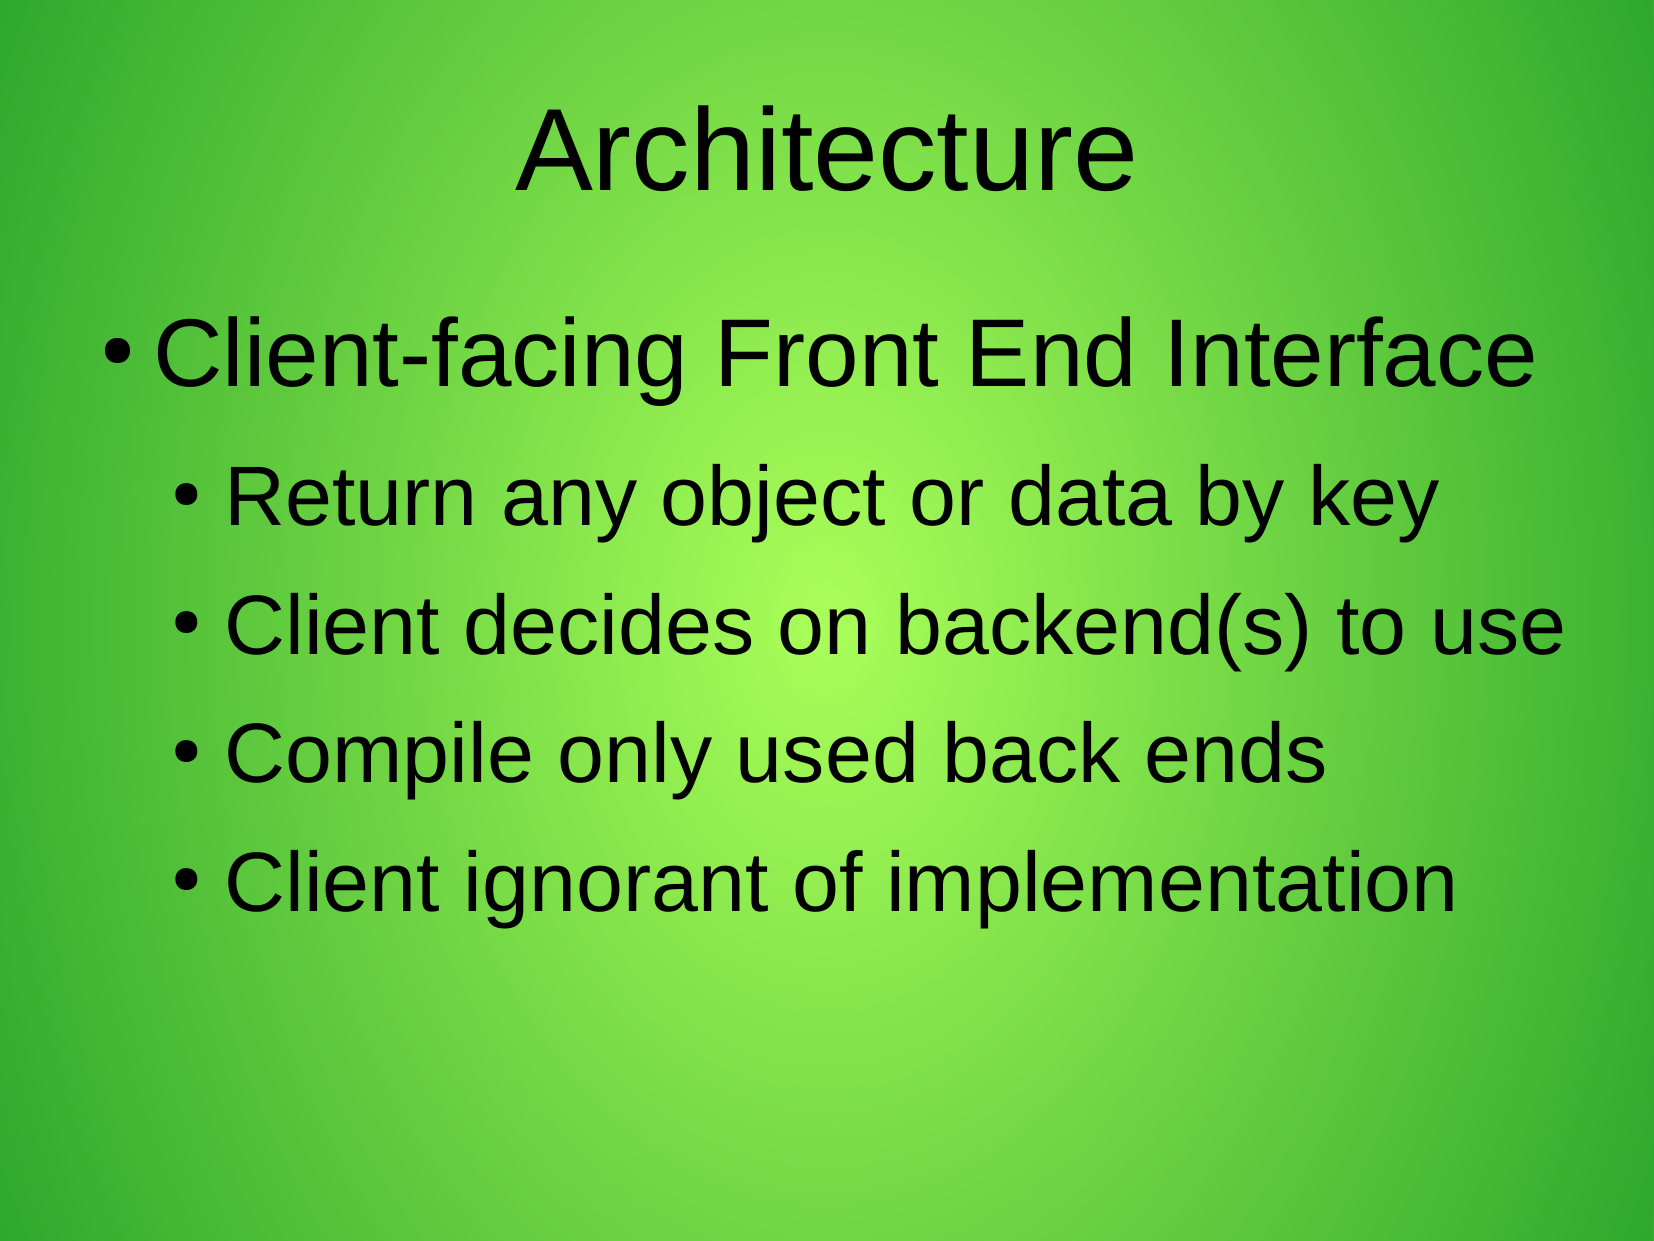

# Architecture
Client-facing Front End Interface
Return any object or data by key
Client decides on backend(s) to use
Compile only used back ends
Client ignorant of implementation